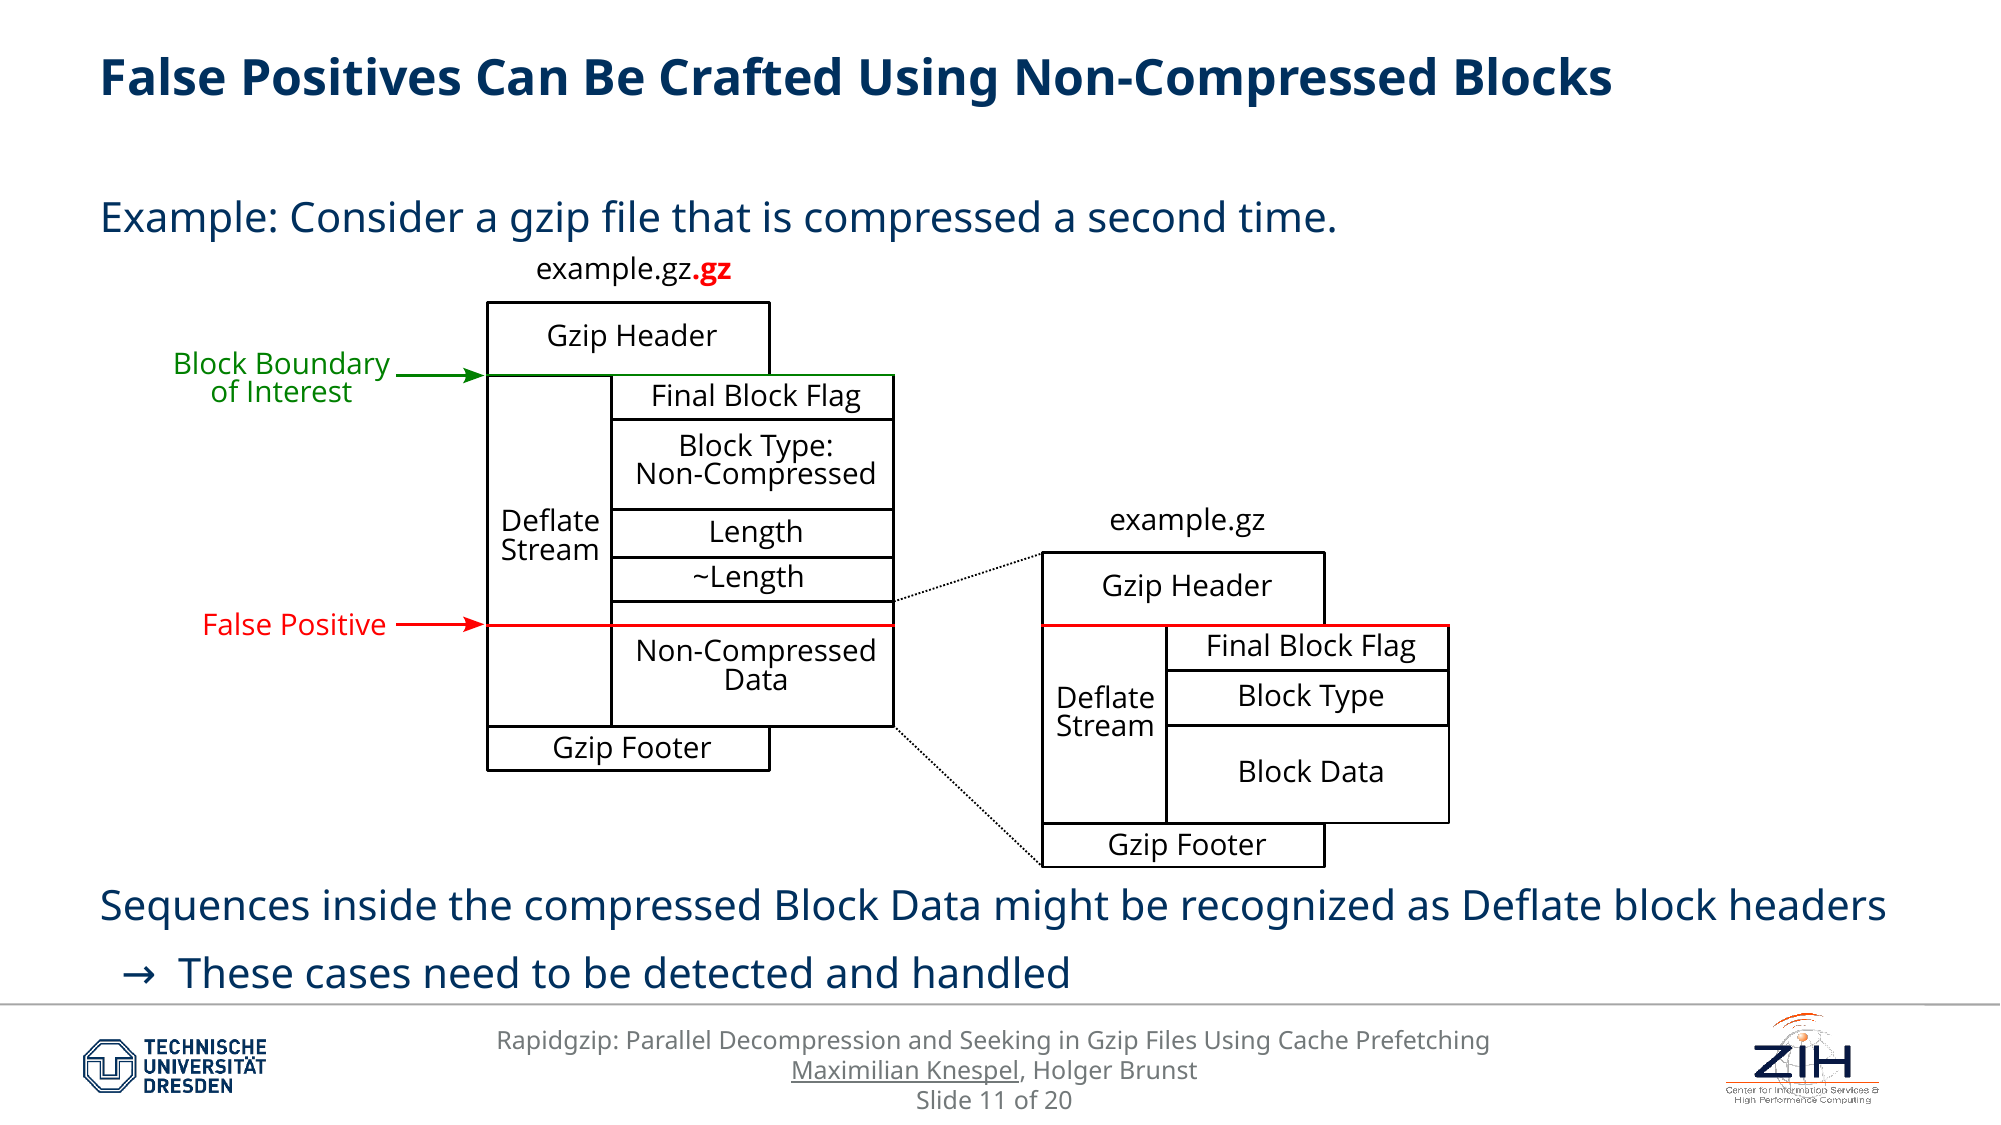

# False Positives Can Be Crafted Using Non-Compressed Blocks
Example: Consider a gzip file that is compressed a second time.
Sequences inside the compressed Block Data might be recognized as Deflate block headers
 → These cases need to be detected and handled